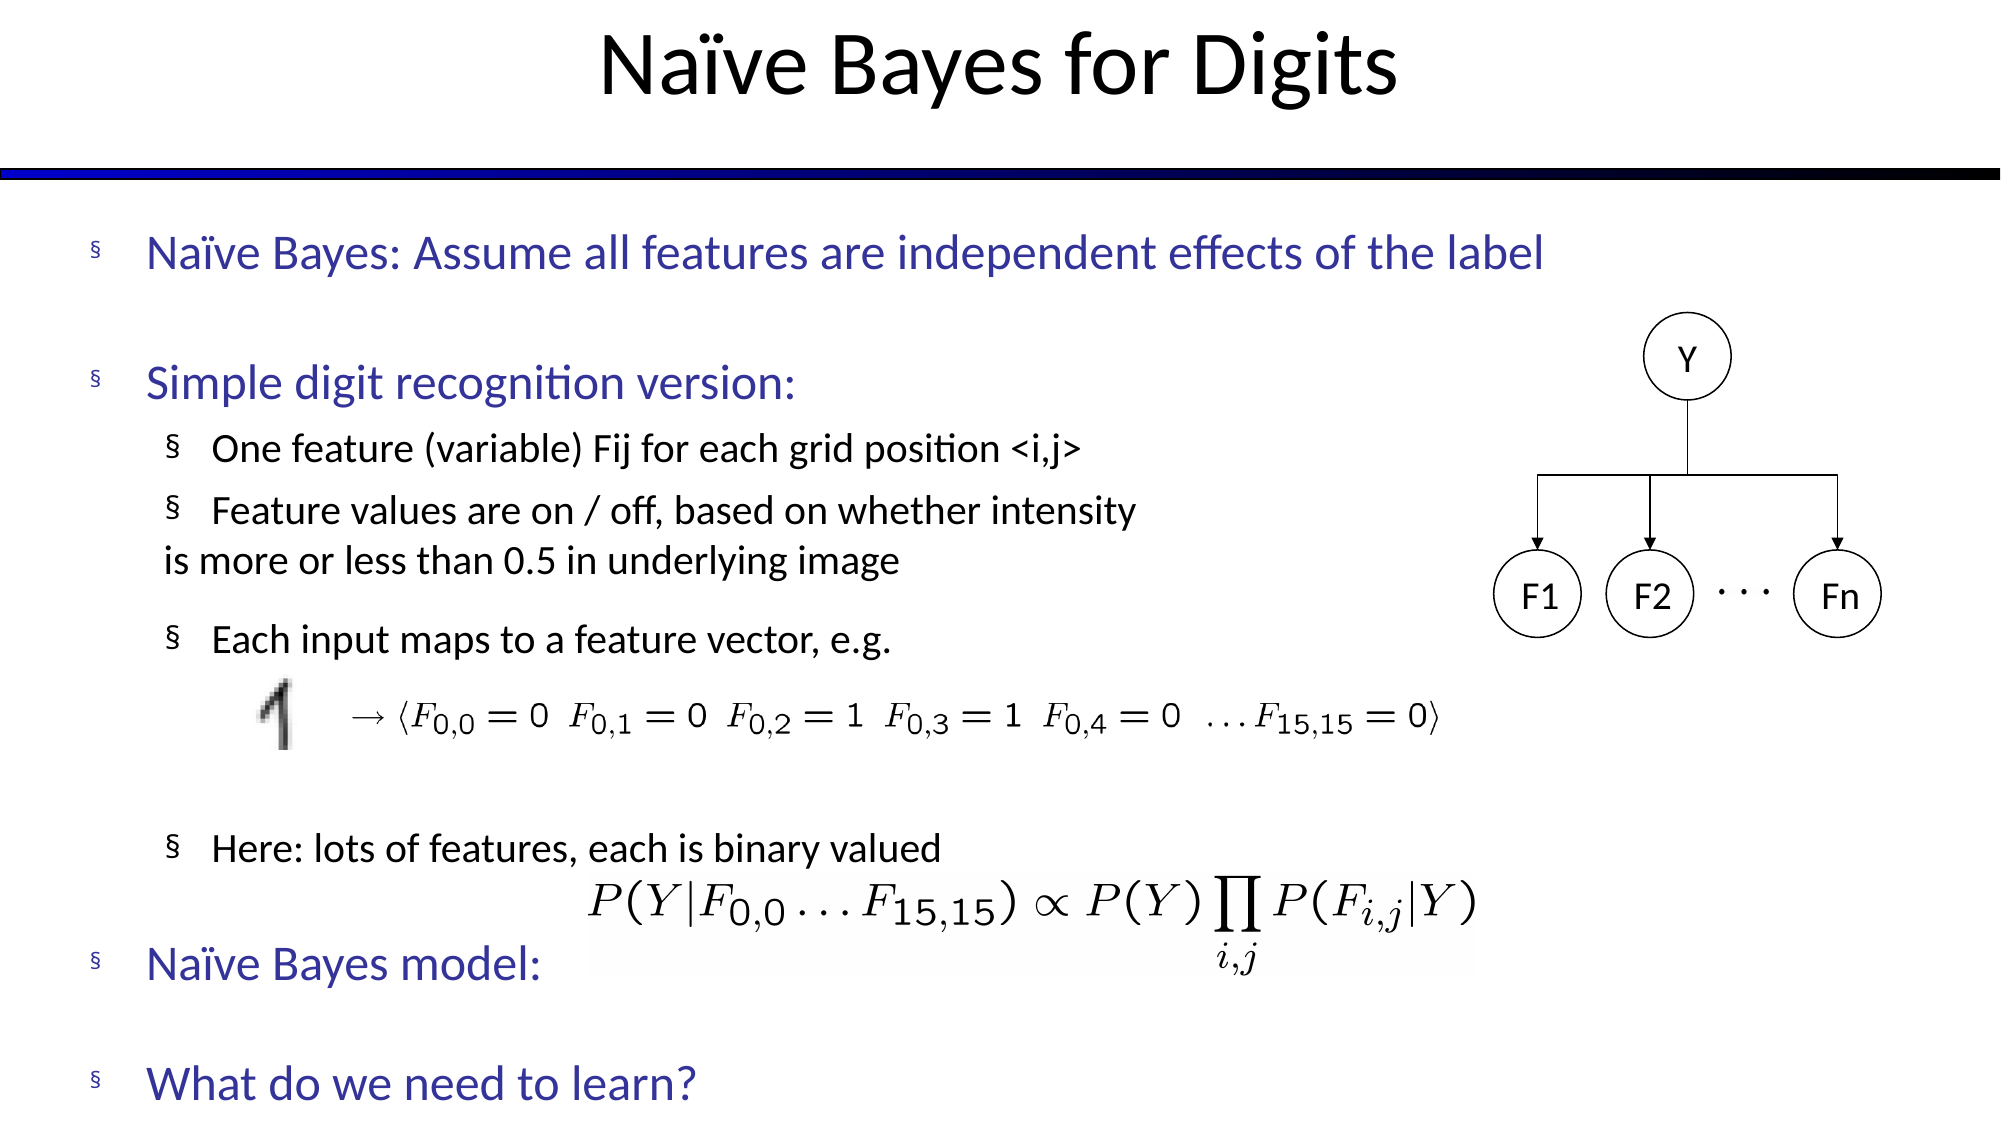

# Naïve Bayes for Digits
Naïve Bayes: Assume all features are independent effects of the label
Simple digit recognition version:
One feature (variable) Fij for each grid position <i,j>
Feature values are on / off, based on whether intensity
	is more or less than 0.5 in underlying image
Each input maps to a feature vector, e.g.
Here: lots of features, each is binary valued
Naïve Bayes model:
What do we need to learn?
Y
F1
F2
Fn